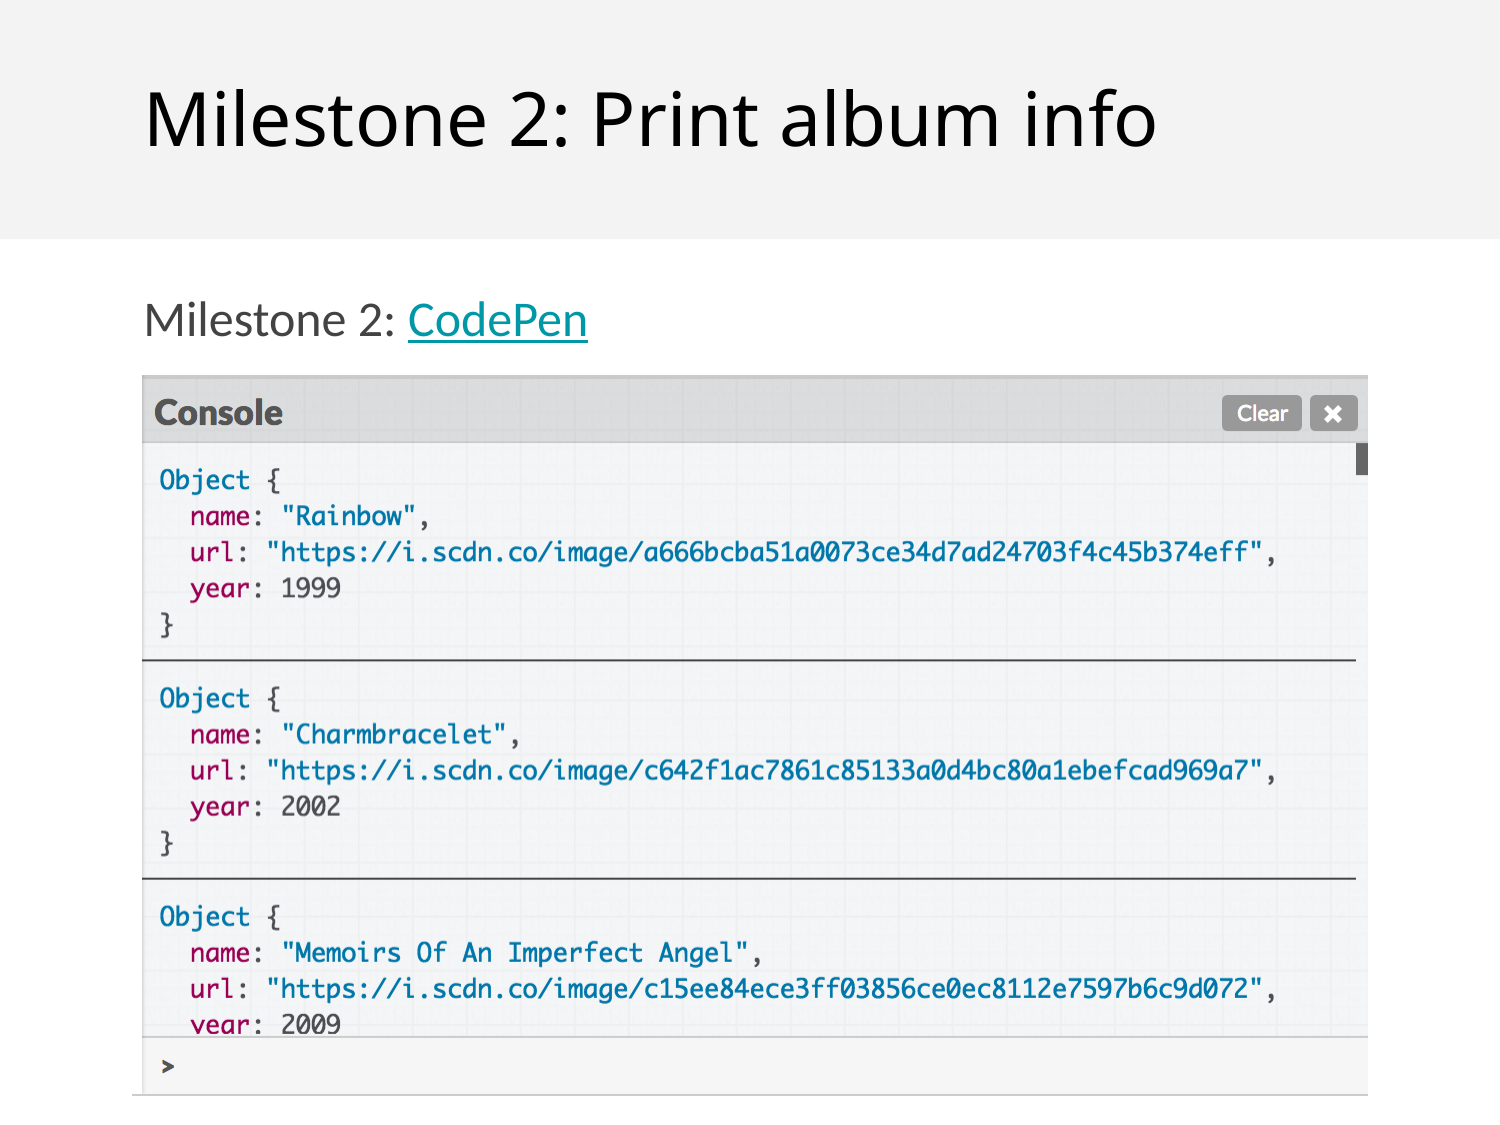

Milestone 2: Print album info
# Milestone 2: CodePen